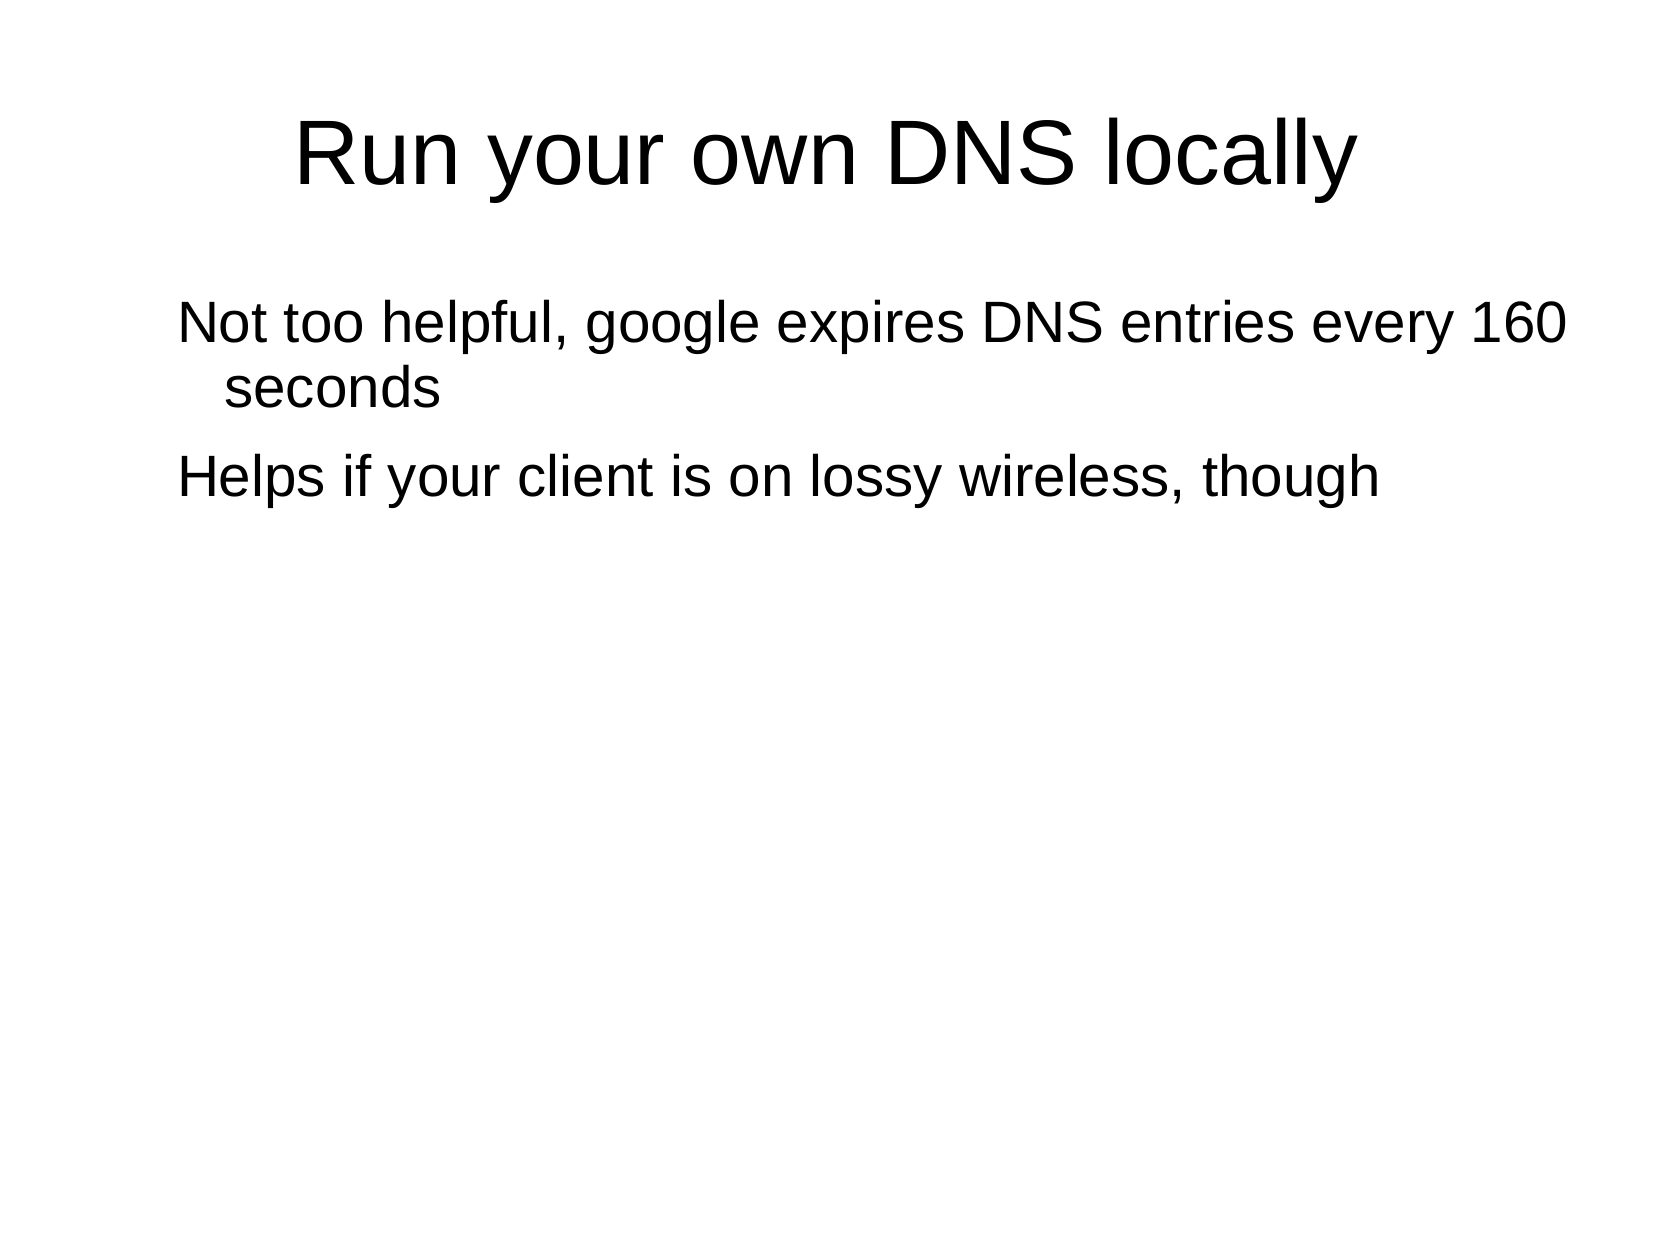

# Run your own DNS locally
Not too helpful, google expires DNS entries every 160 seconds
Helps if your client is on lossy wireless, though